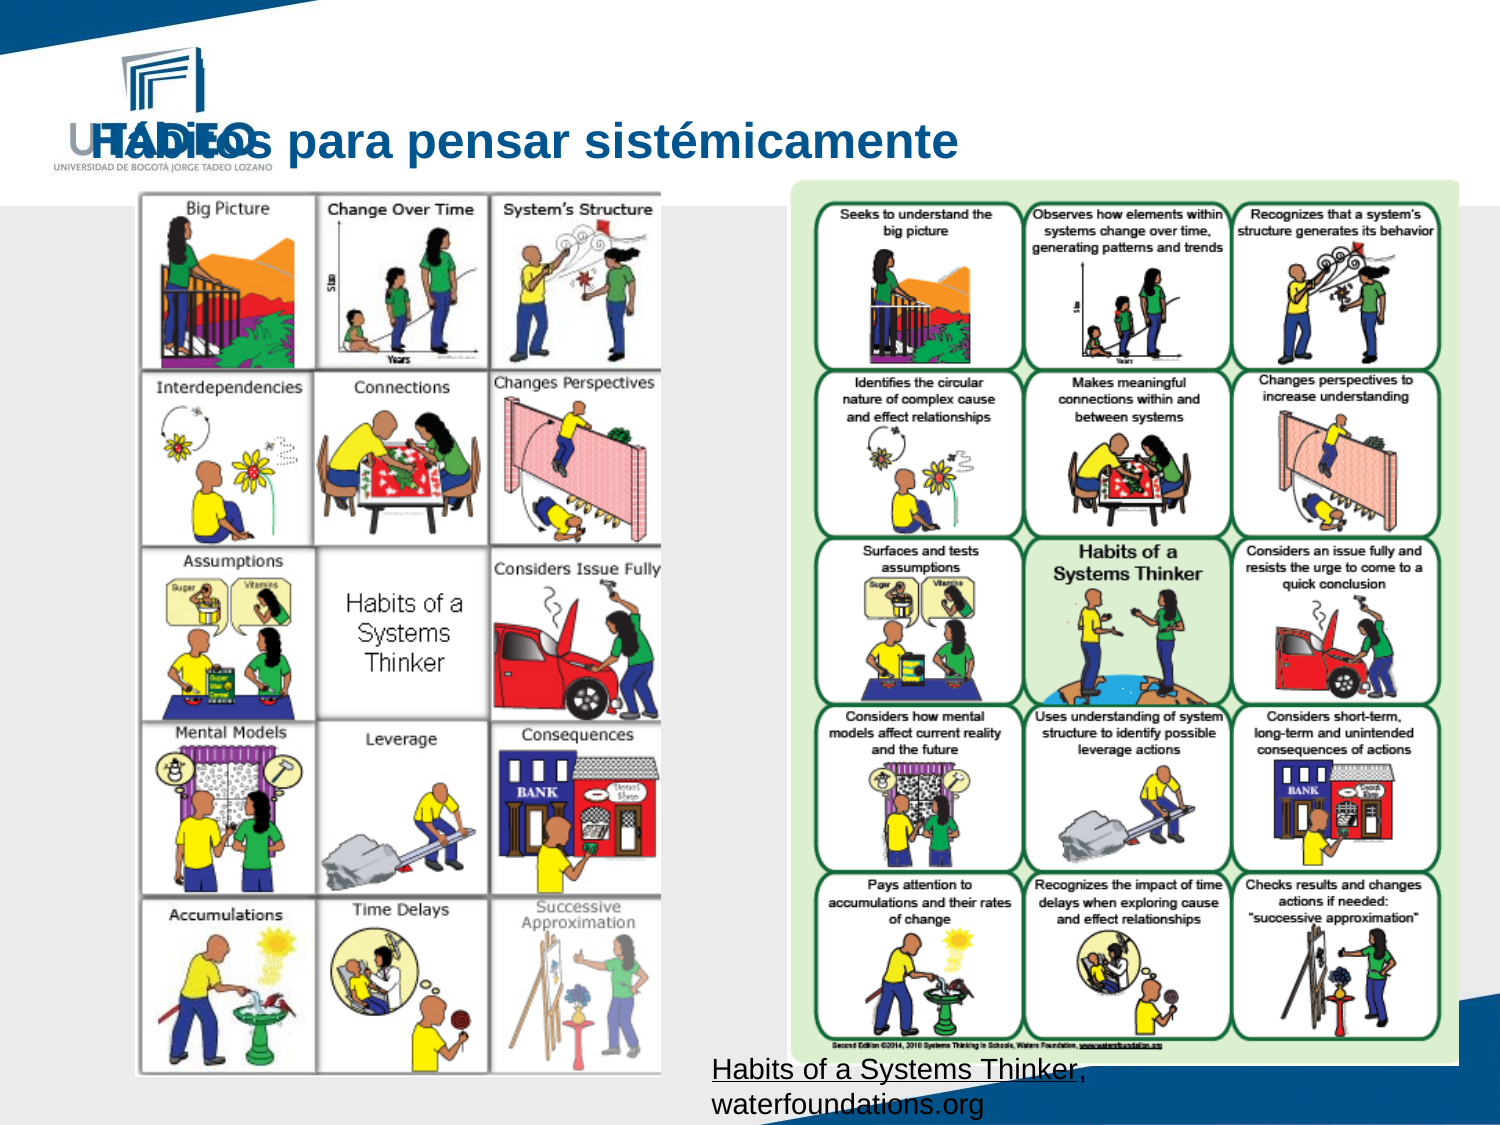

# Hábitos para pensar sistémicamente
Habits of a Systems Thinker, waterfoundations.org